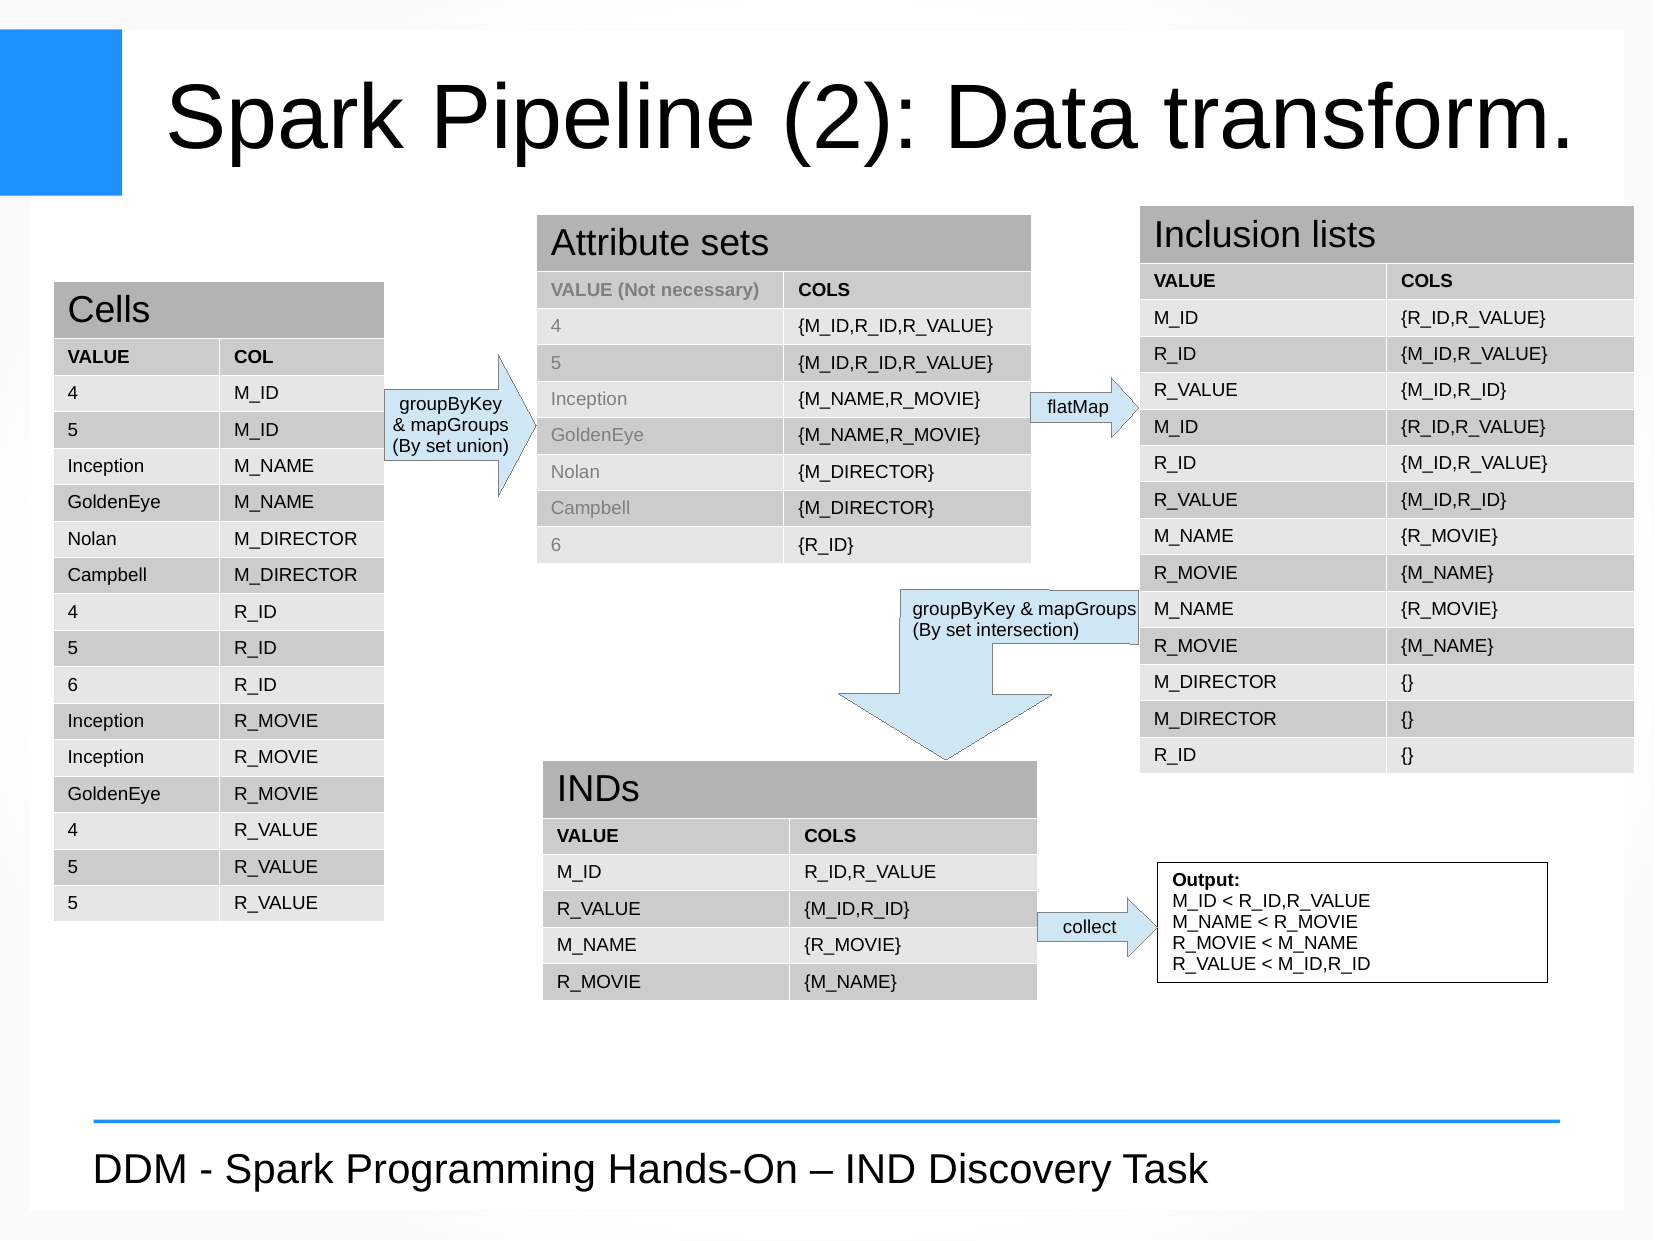

# Spark Pipeline (2): Data transform.
| Inclusion lists | |
| --- | --- |
| VALUE | COLS |
| M\_ID | {R\_ID,R\_VALUE} |
| R\_ID | {M\_ID,R\_VALUE} |
| R\_VALUE | {M\_ID,R\_ID} |
| M\_ID | {R\_ID,R\_VALUE} |
| R\_ID | {M\_ID,R\_VALUE} |
| R\_VALUE | {M\_ID,R\_ID} |
| M\_NAME | {R\_MOVIE} |
| R\_MOVIE | {M\_NAME} |
| M\_NAME | {R\_MOVIE} |
| R\_MOVIE | {M\_NAME} |
| M\_DIRECTOR | {} |
| M\_DIRECTOR | {} |
| R\_ID | {} |
| Attribute sets | |
| --- | --- |
| VALUE (Not necessary) | COLS |
| 4 | {M\_ID,R\_ID,R\_VALUE} |
| 5 | {M\_ID,R\_ID,R\_VALUE} |
| Inception | {M\_NAME,R\_MOVIE} |
| GoldenEye | {M\_NAME,R\_MOVIE} |
| Nolan | {M\_DIRECTOR} |
| Campbell | {M\_DIRECTOR} |
| 6 | {R\_ID} |
| Cells | |
| --- | --- |
| VALUE | COL |
| 4 | M\_ID |
| 5 | M\_ID |
| Inception | M\_NAME |
| GoldenEye | M\_NAME |
| Nolan | M\_DIRECTOR |
| Campbell | M\_DIRECTOR |
| 4 | R\_ID |
| 5 | R\_ID |
| 6 | R\_ID |
| Inception | R\_MOVIE |
| Inception | R\_MOVIE |
| GoldenEye | R\_MOVIE |
| 4 | R\_VALUE |
| 5 | R\_VALUE |
| 5 | R\_VALUE |
groupByKey
& mapGroups
(By set union)
flatMap
groupByKey & mapGroups
(By set intersection)
| INDs | |
| --- | --- |
| VALUE | COLS |
| M\_ID | R\_ID,R\_VALUE |
| R\_VALUE | {M\_ID,R\_ID} |
| M\_NAME | {R\_MOVIE} |
| R\_MOVIE | {M\_NAME} |
Output:
M_ID < R_ID,R_VALUE
M_NAME < R_MOVIE
R_MOVIE < M_NAME
R_VALUE < M_ID,R_ID
collect
DDM - Spark Programming Hands-On – IND Discovery Task